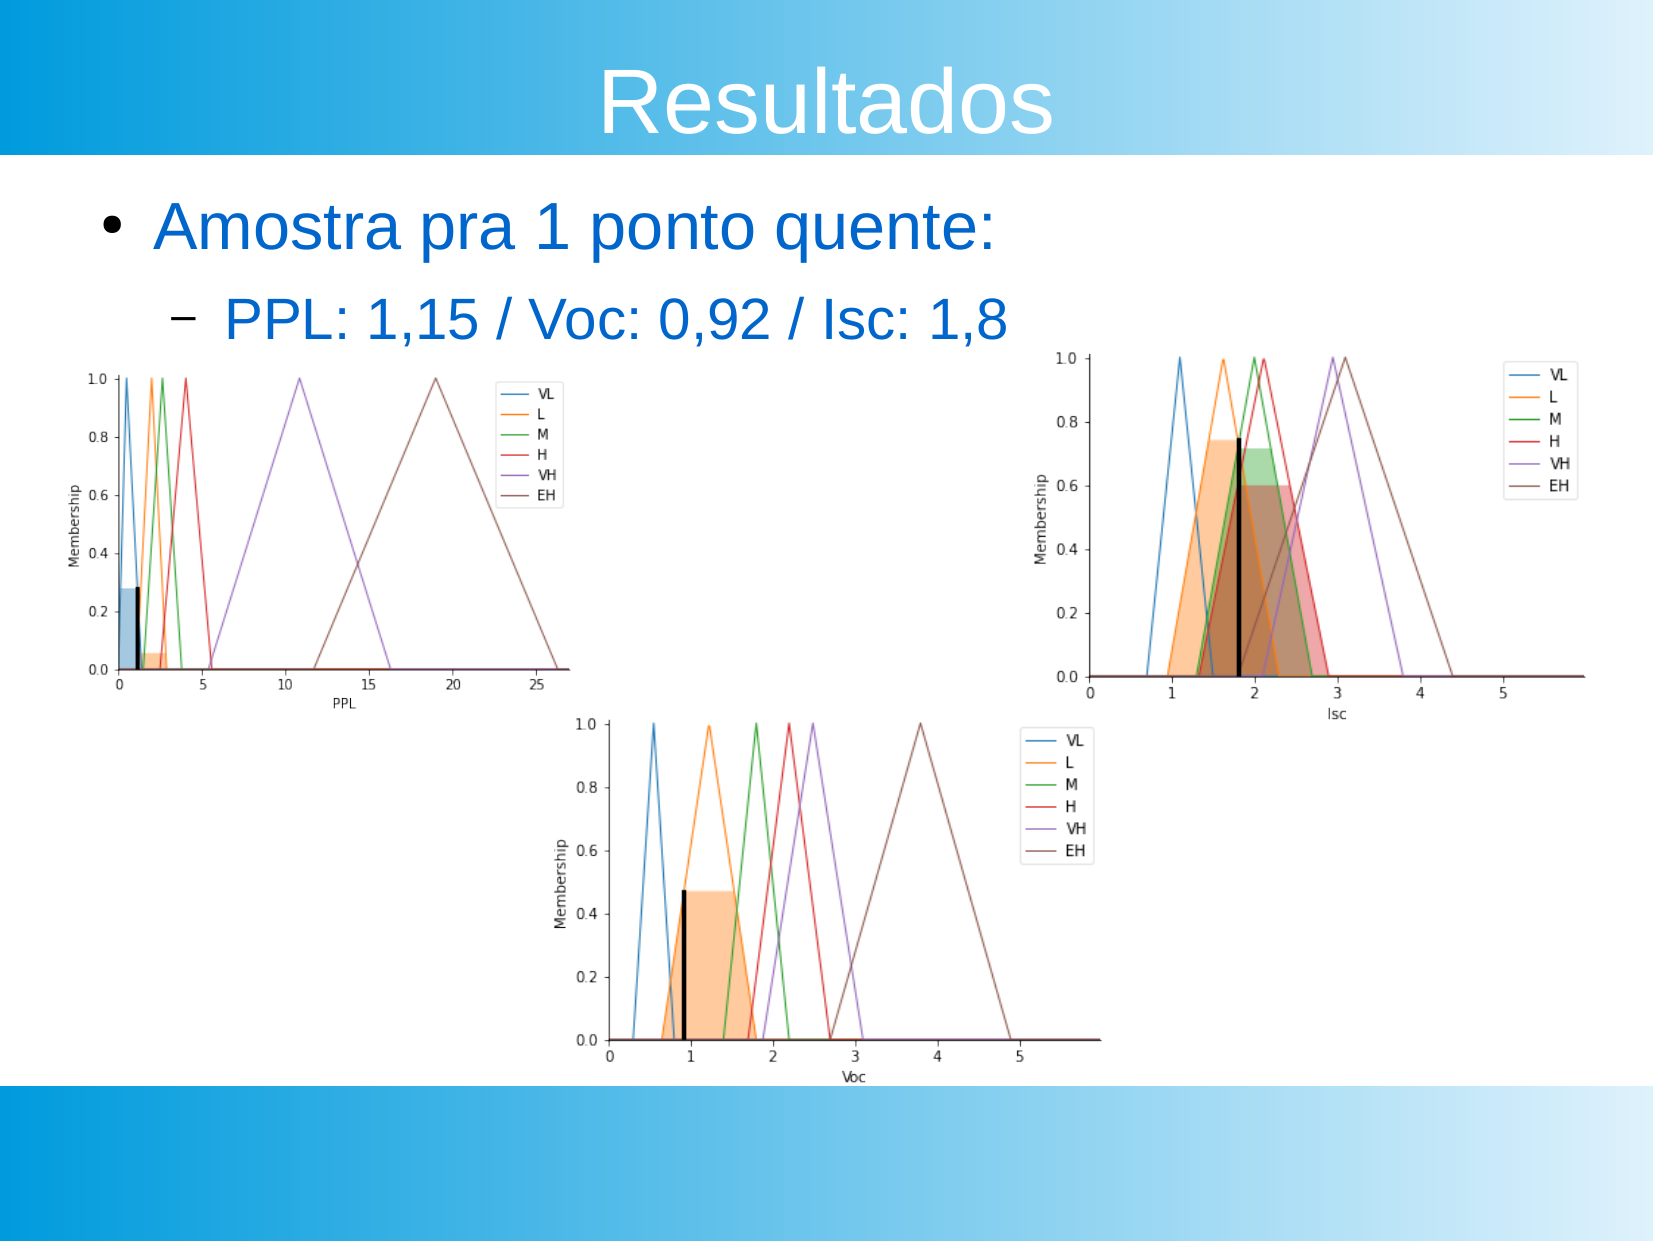

# Resultados
Amostra pra 1 ponto quente:
PPL: 1,15 / Voc: 0,92 / Isc: 1,8